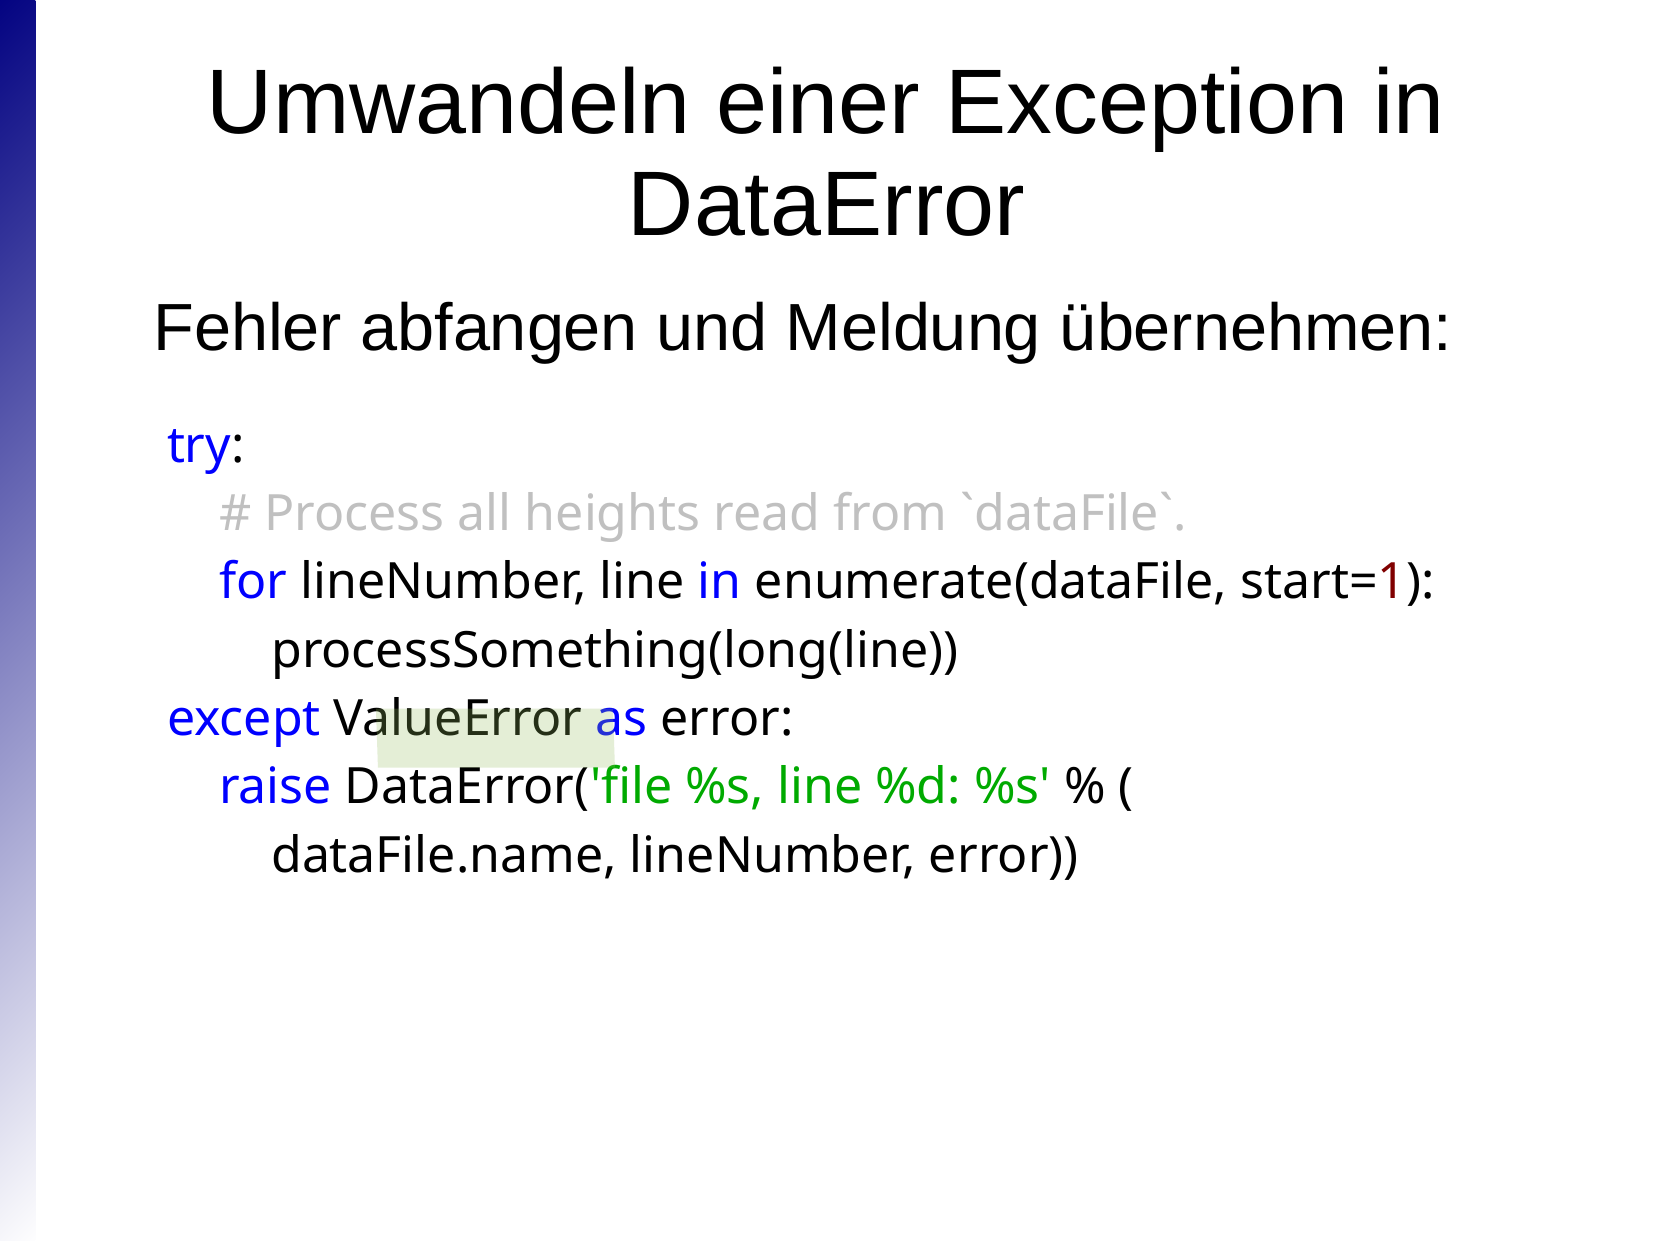

# Umwandeln einer Exception in DataError
Fehler abfangen und Meldung übernehmen:
 try:
 # Process all heights read from `dataFile`.
 for lineNumber, line in enumerate(dataFile, start=1):
 processSomething(long(line))
 except ValueError as error:
 raise DataError('file %s, line %d: %s' % (
 dataFile.name, lineNumber, error))